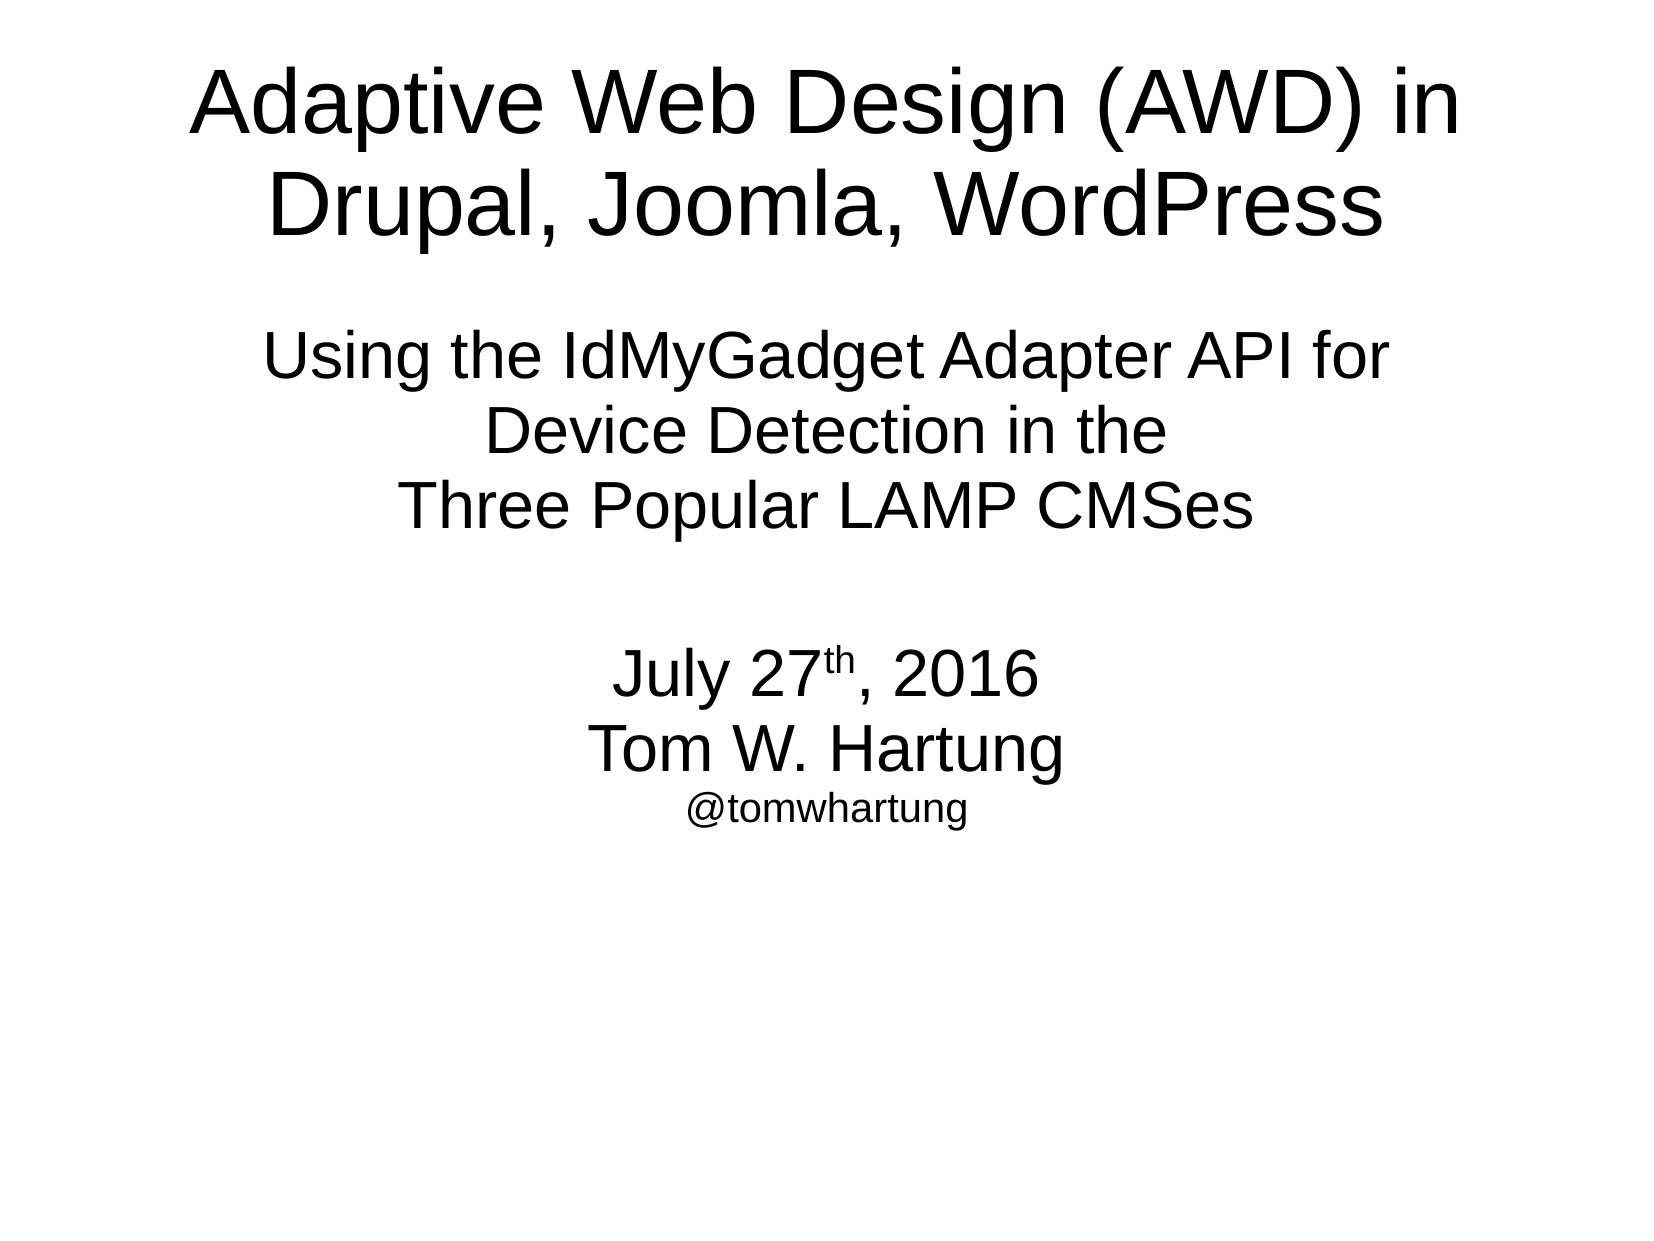

# Adaptive Web Design (AWD) in Drupal, Joomla, WordPress
Using the IdMyGadget Adapter API for
Device Detection in the
Three Popular LAMP CMSes
July 27th, 2016
Tom W. Hartung
@tomwhartung